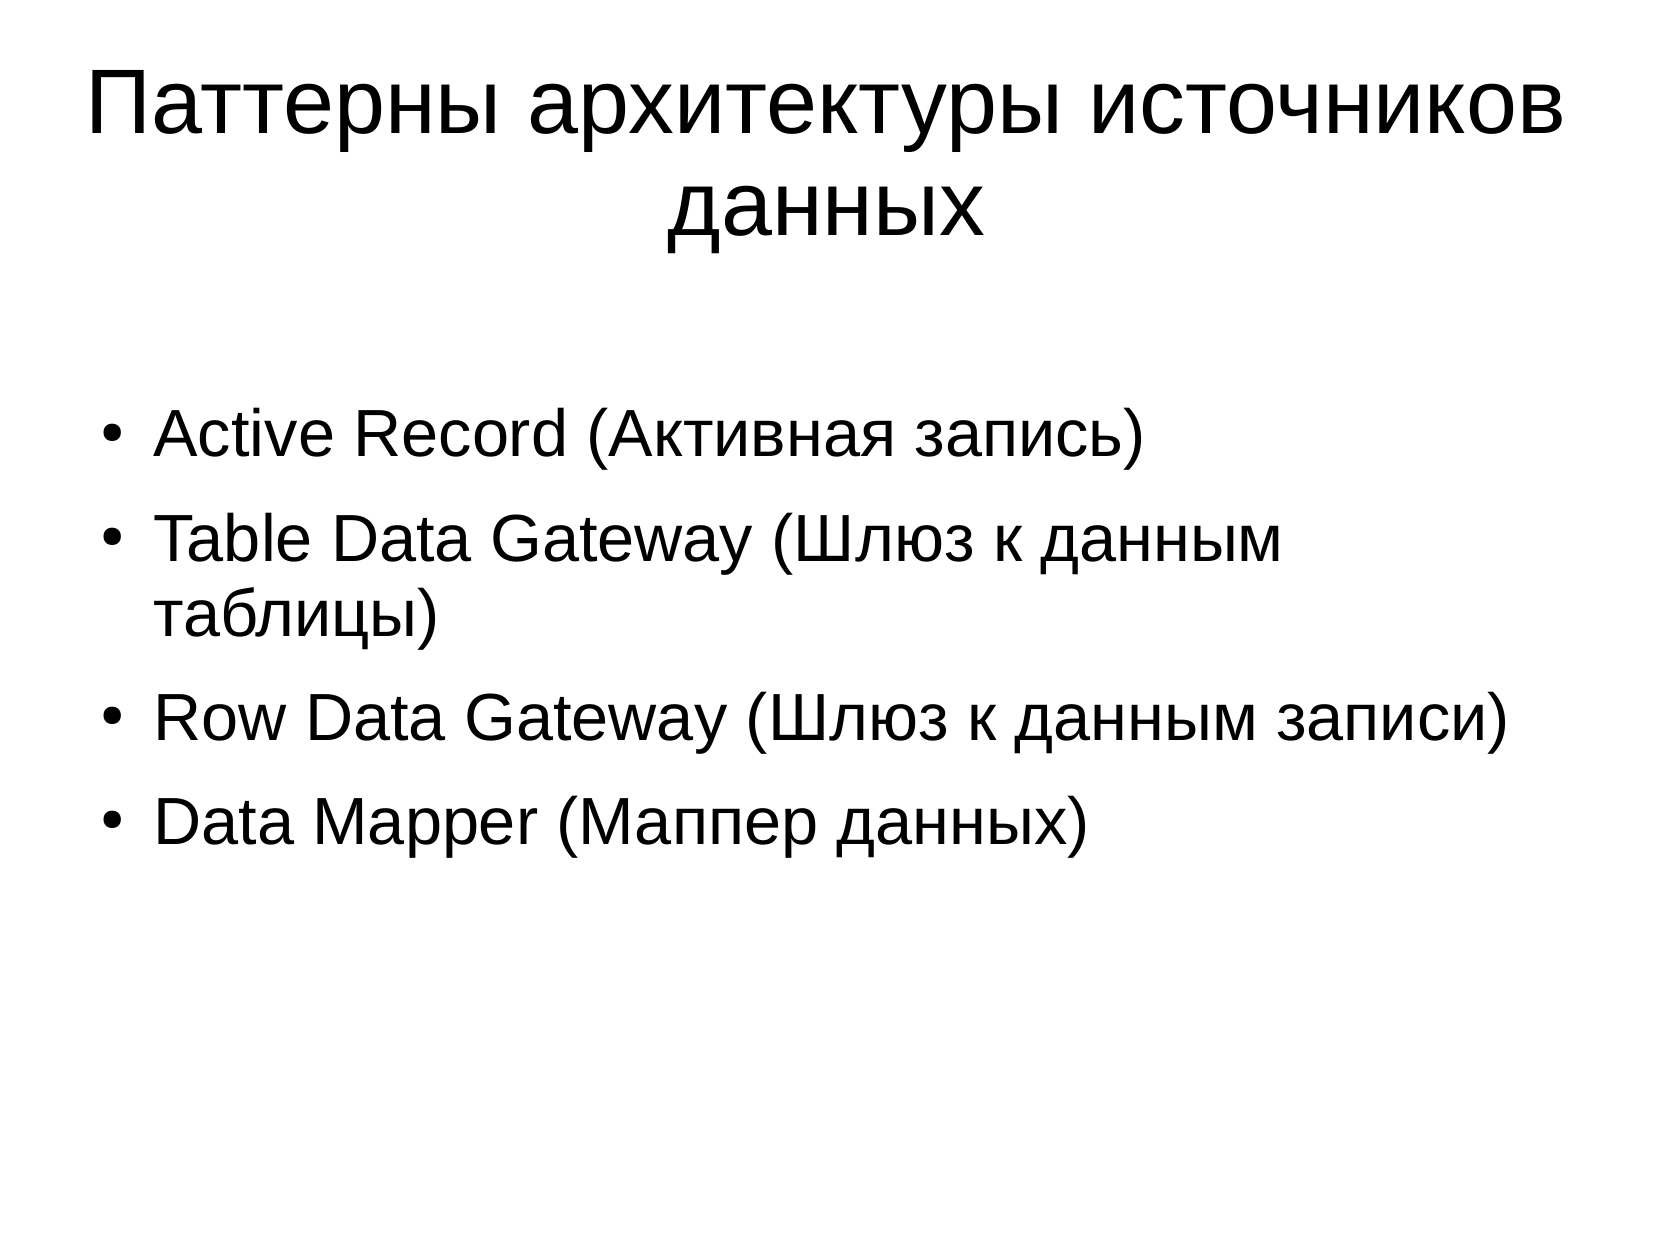

# Паттерны архитектуры источников данных
Active Record (Активная запись)
Table Data Gateway (Шлюз к данным таблицы)
Row Data Gateway (Шлюз к данным записи)
Data Mapper (Маппер данных)